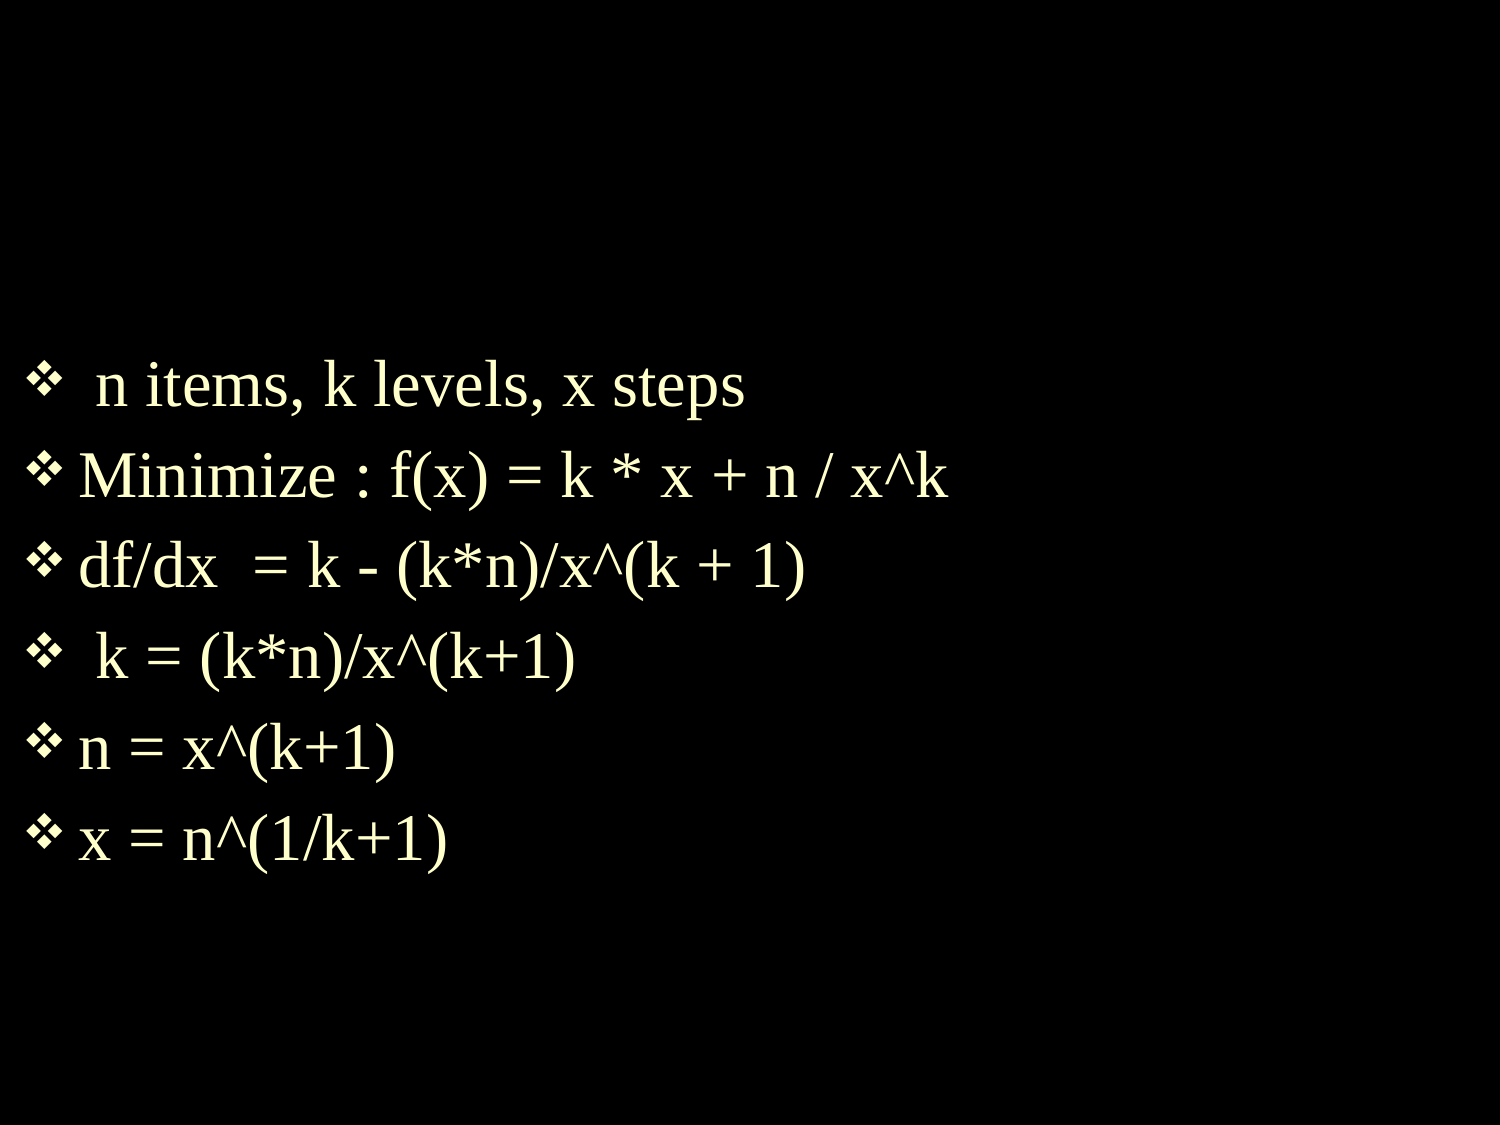

#
 n items, k levels, x steps
Minimize : f(x) = k * x + n / x^k
df/dx = k - (k*n)/x^(k + 1)
 k = (k*n)/x^(k+1)
n = x^(k+1)
x = n^(1/k+1)